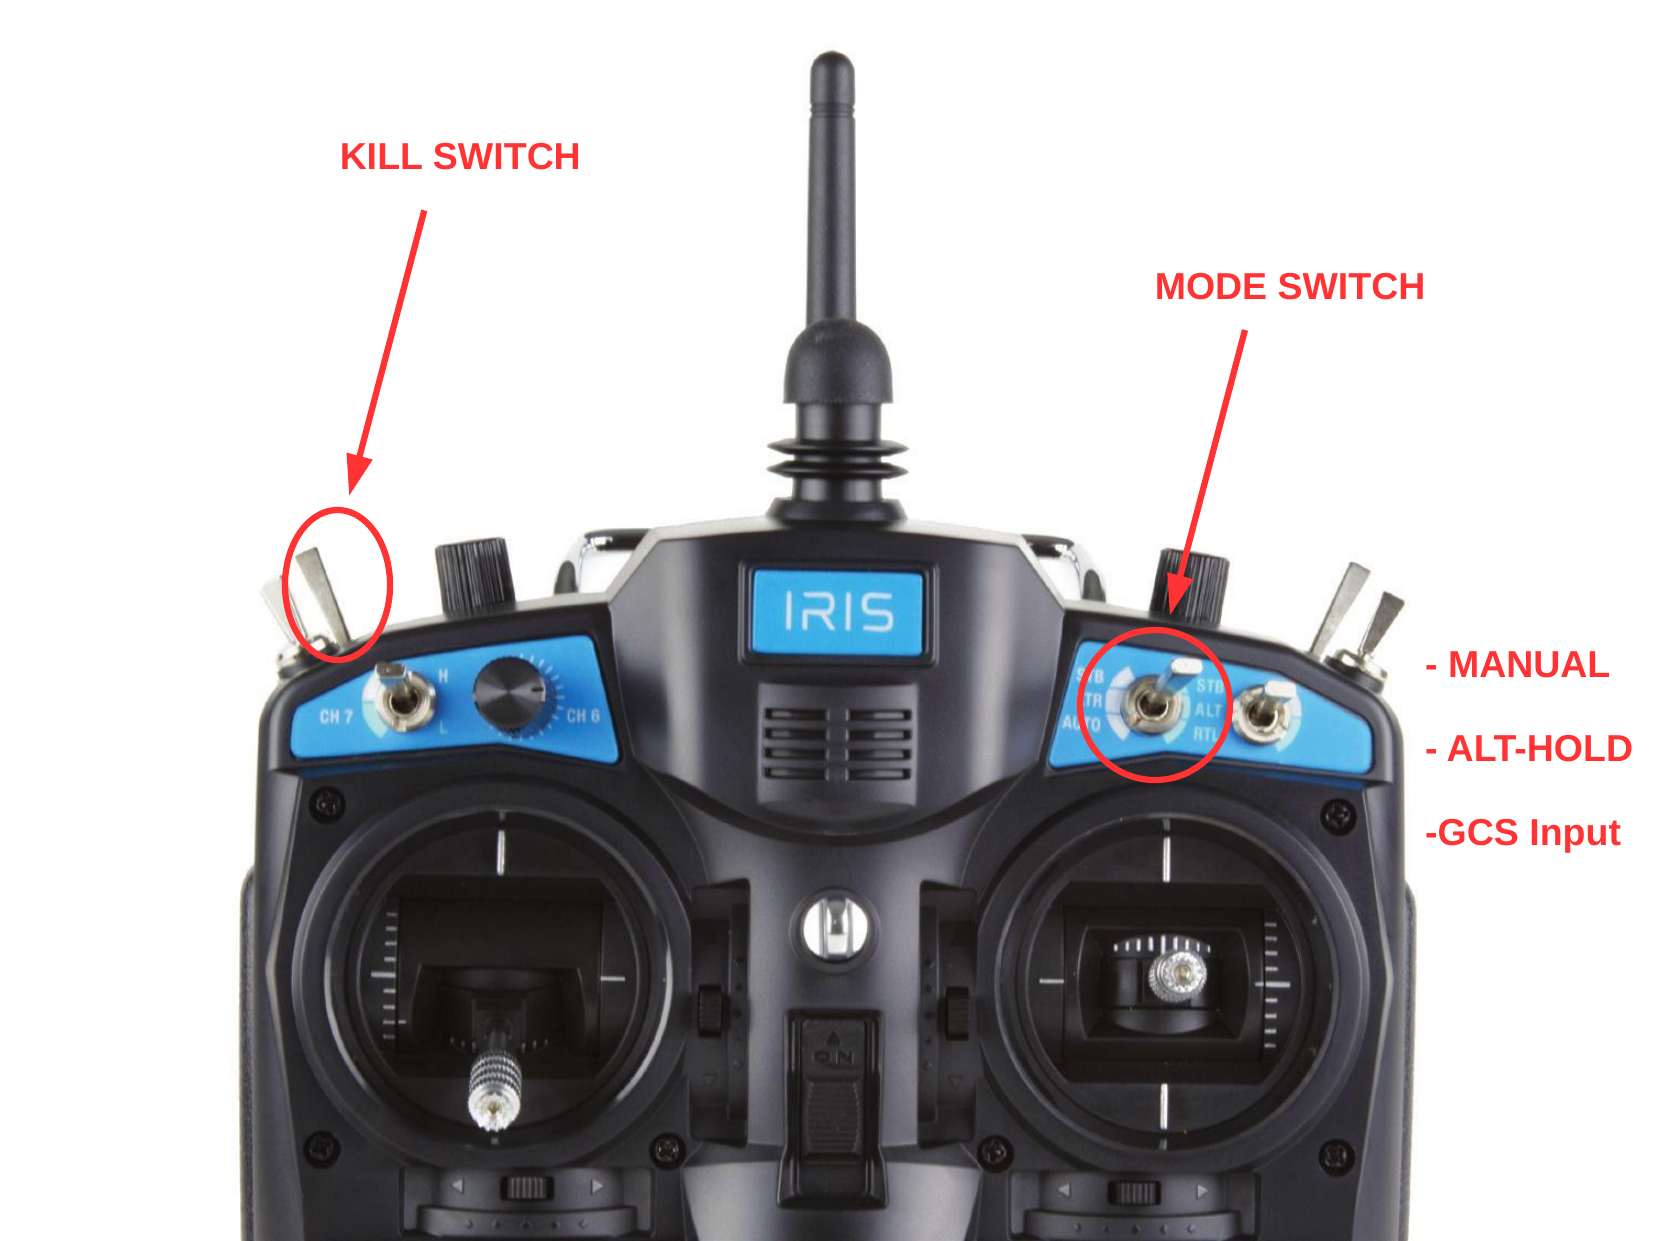

KILL SWITCH
MODE SWITCH
- MANUAL
- ALT-HOLD
-GCS Input